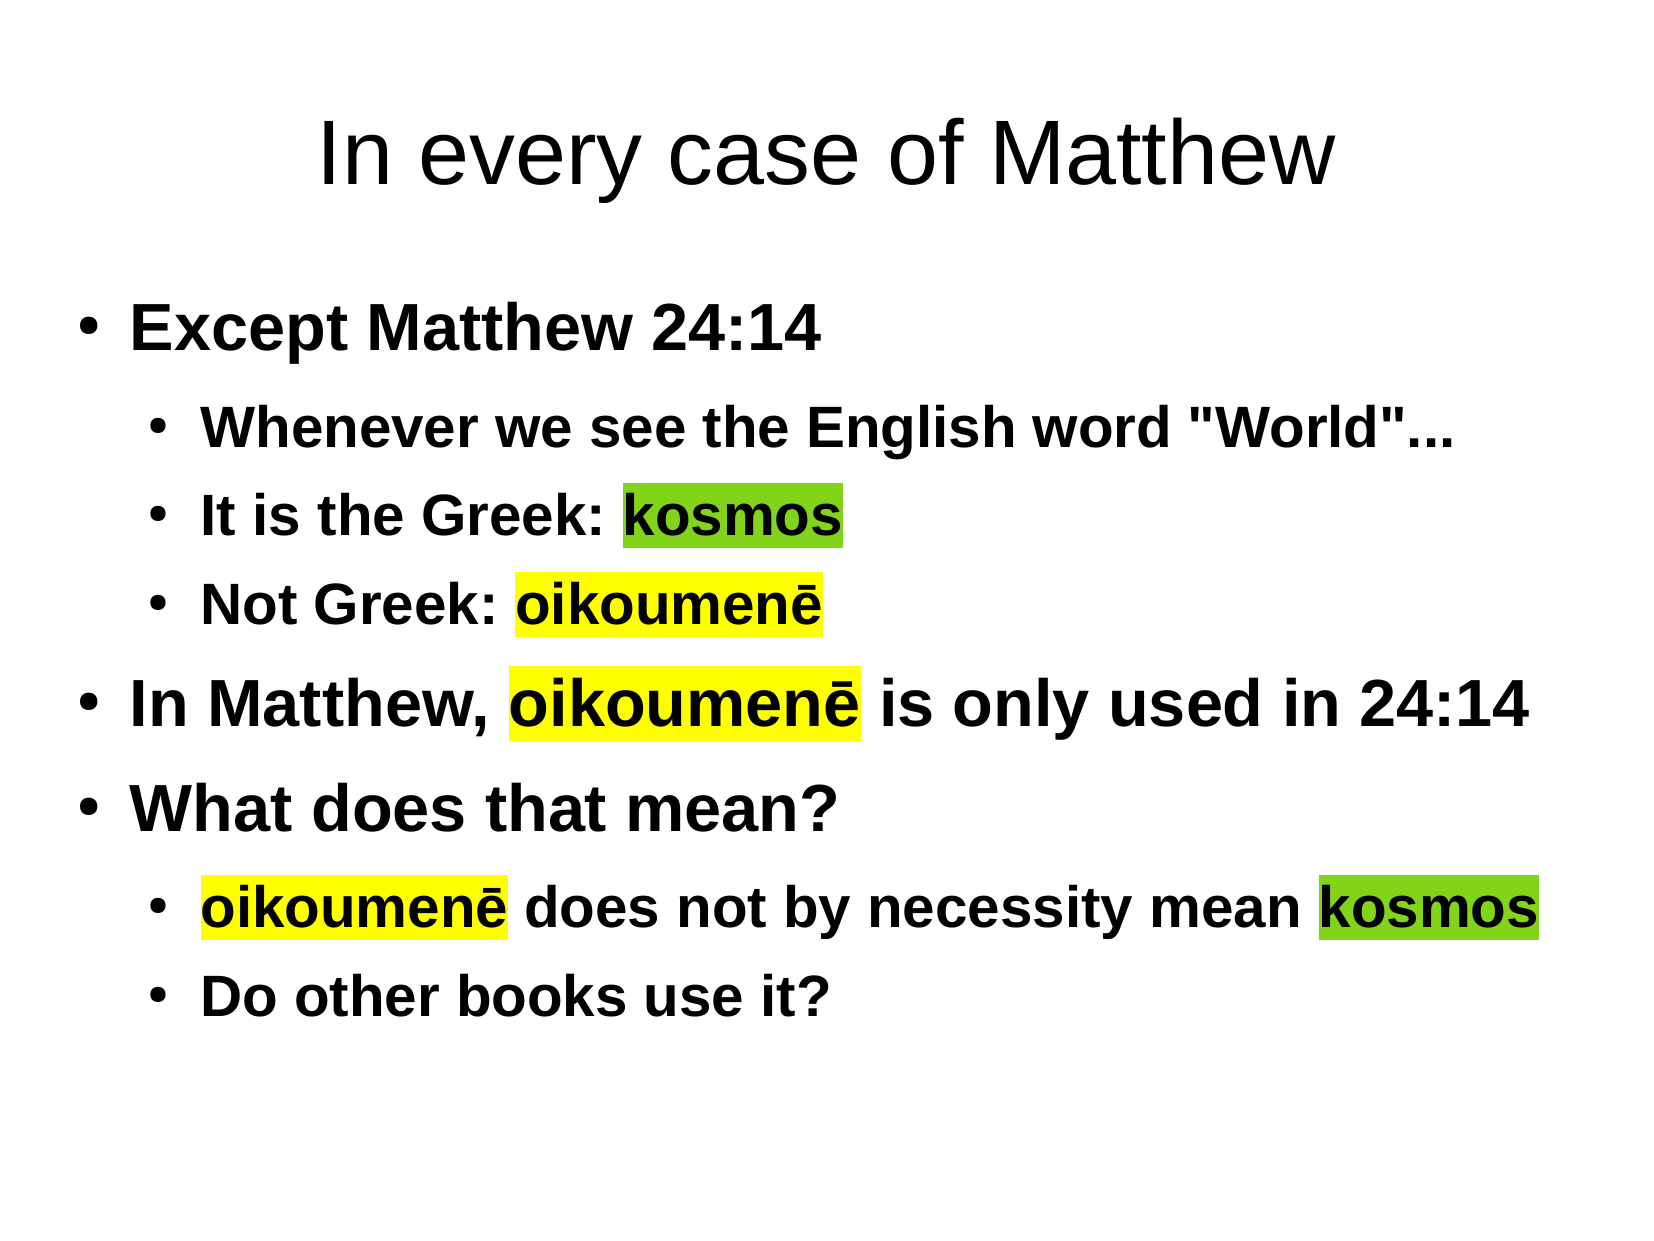

# In every case of Matthew
Except Matthew 24:14
Whenever we see the English word "World"...
It is the Greek: kosmos
Not Greek: oikoumenē
In Matthew, oikoumenē is only used in 24:14
What does that mean?
oikoumenē does not by necessity mean kosmos
Do other books use it?